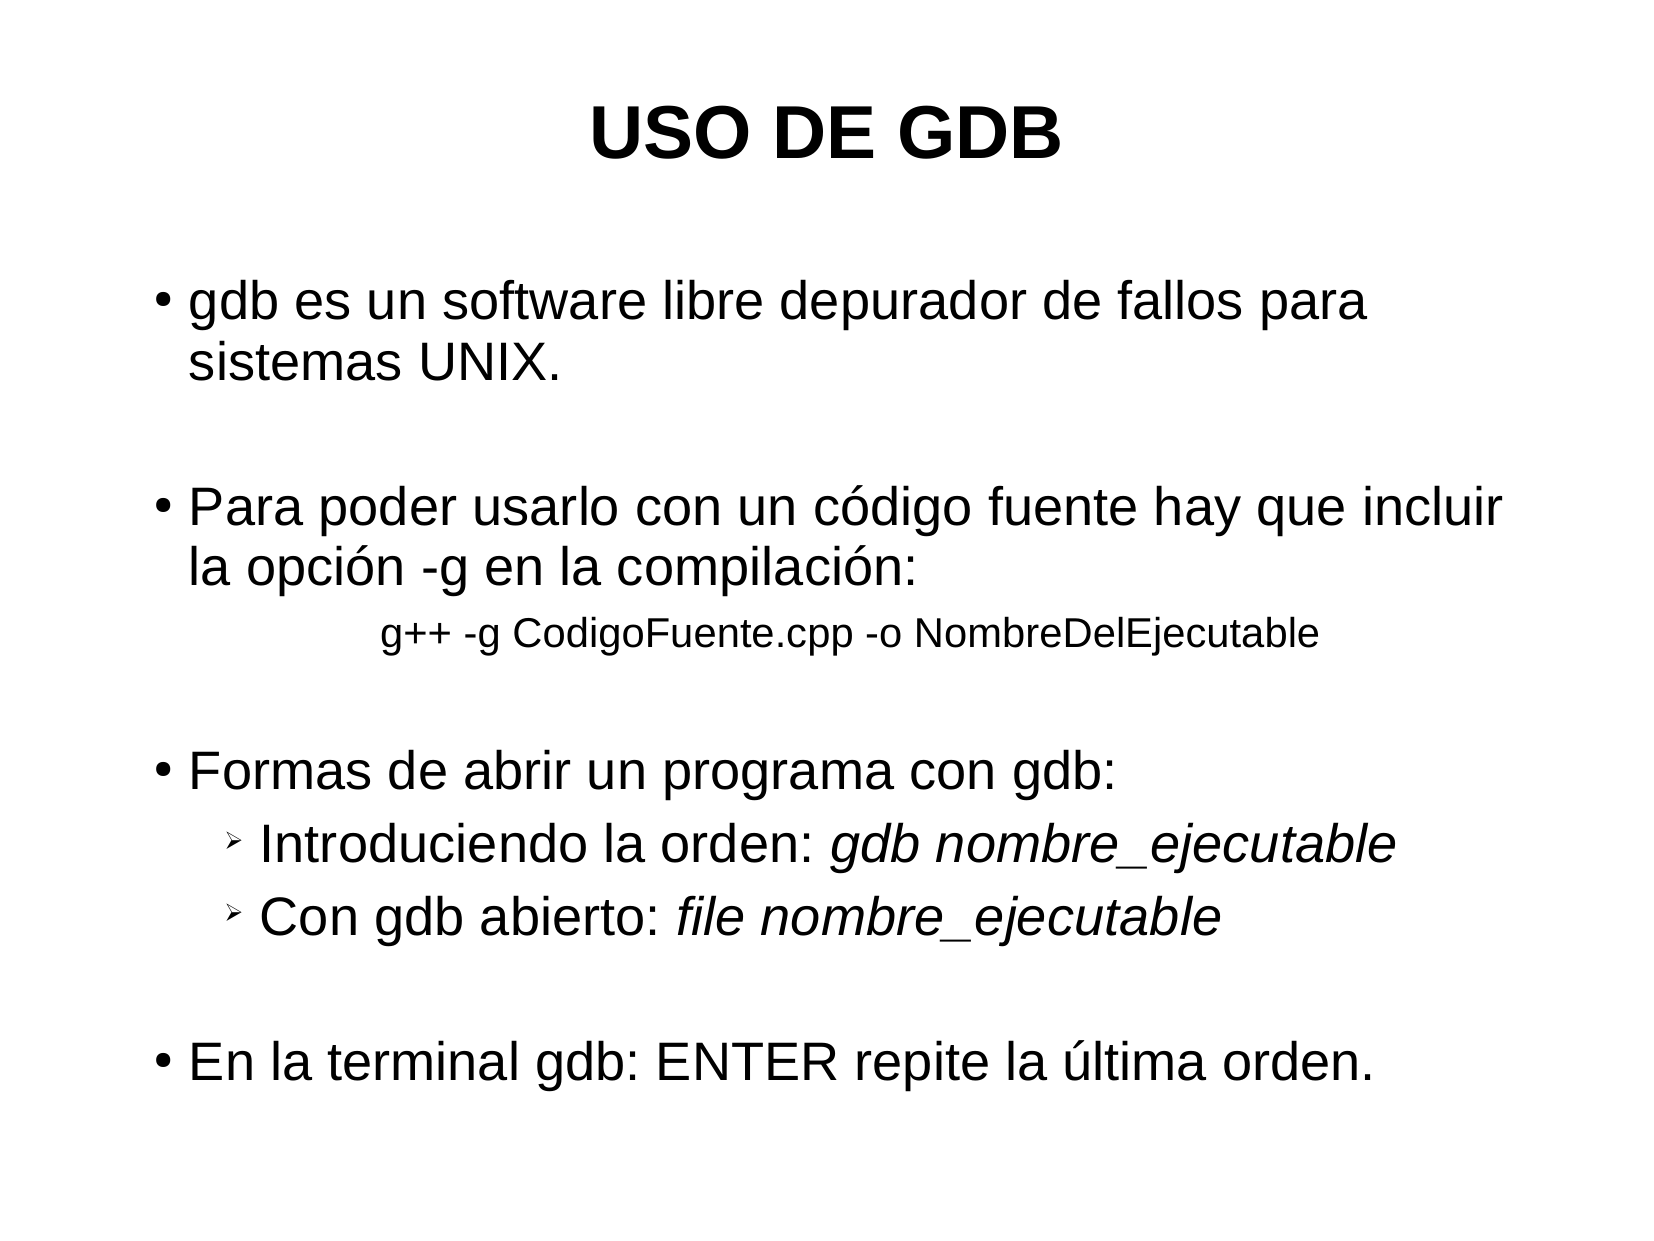

# USO DE GDB
gdb es un software libre depurador de fallos para sistemas UNIX.
Para poder usarlo con un código fuente hay que incluir la opción -g en la compilación:
g++ -g CodigoFuente.cpp -o NombreDelEjecutable
Formas de abrir un programa con gdb:
Introduciendo la orden: gdb nombre_ejecutable
Con gdb abierto: file nombre_ejecutable
En la terminal gdb: ENTER repite la última orden.